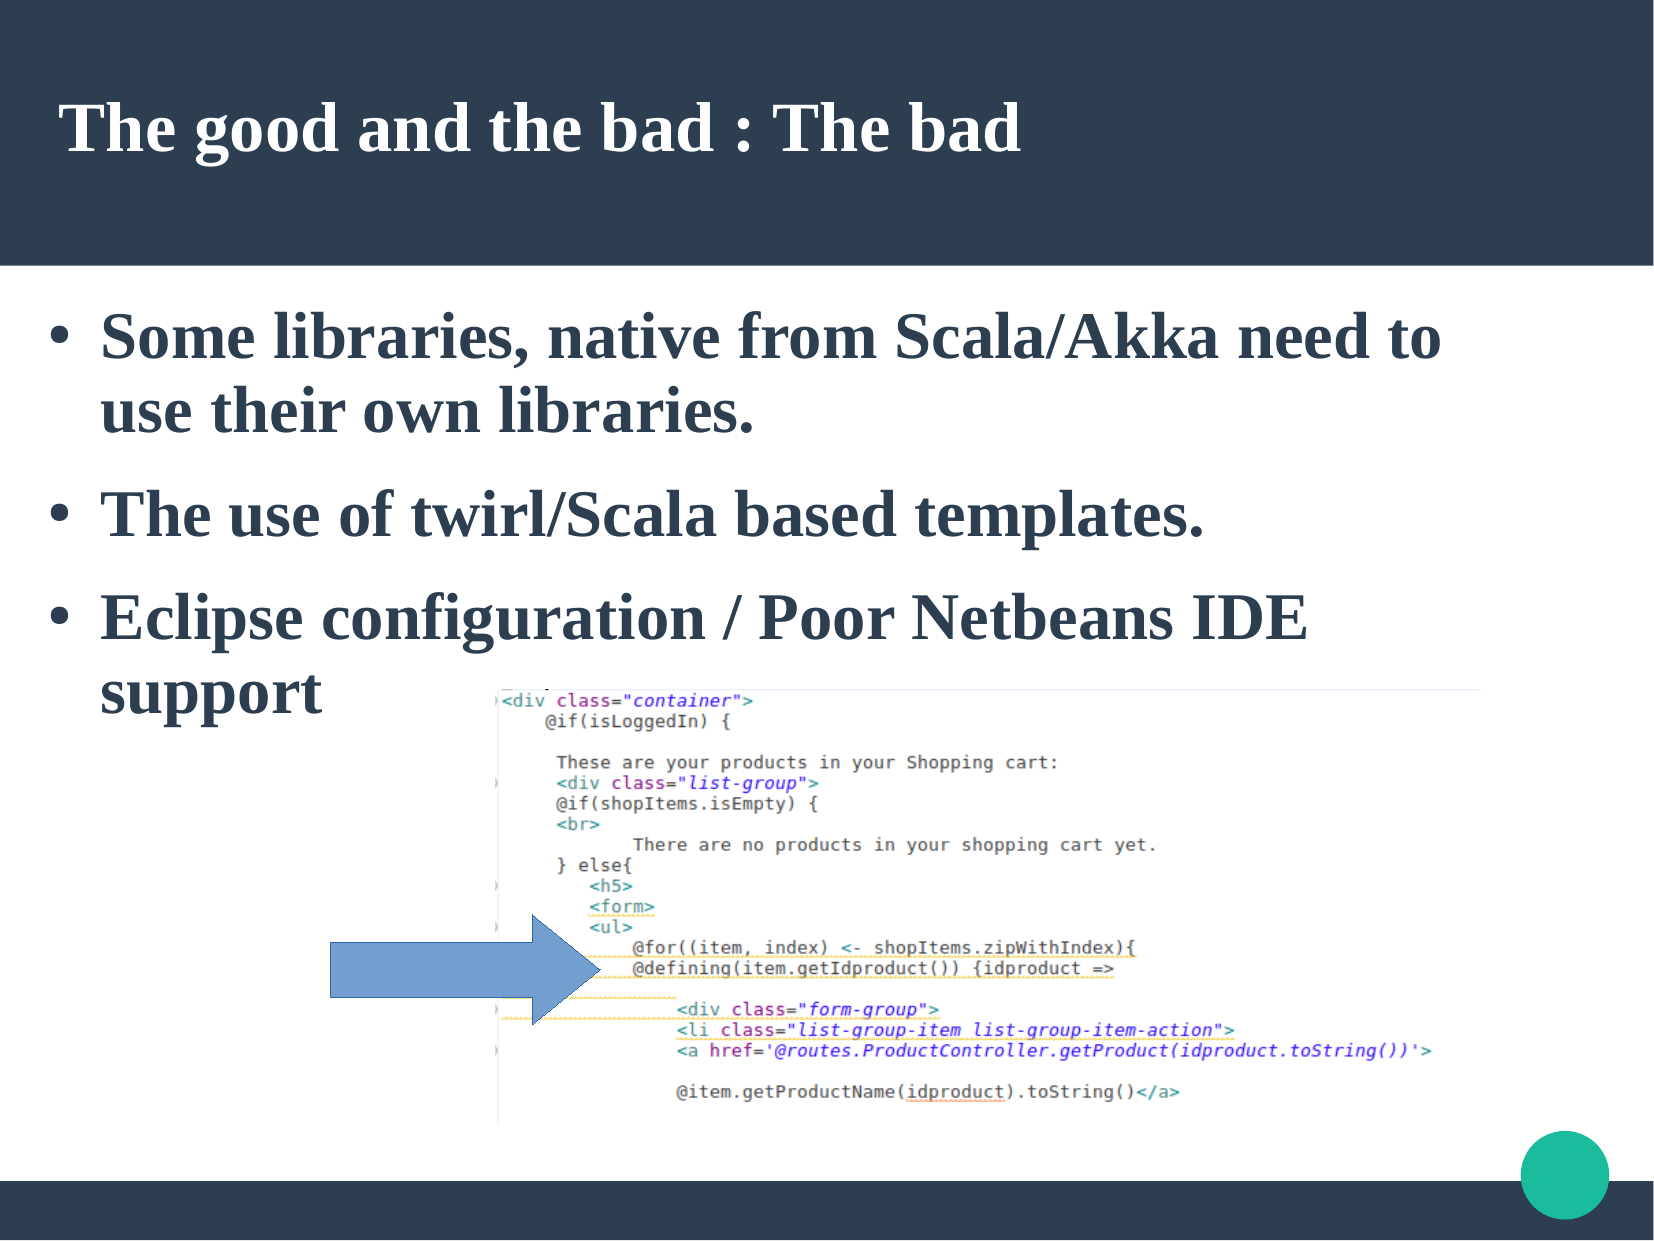

# The good and the bad : The bad
Some libraries, native from Scala/Akka need to use their own libraries.
The use of twirl/Scala based templates.
Eclipse configuration / Poor Netbeans IDE support